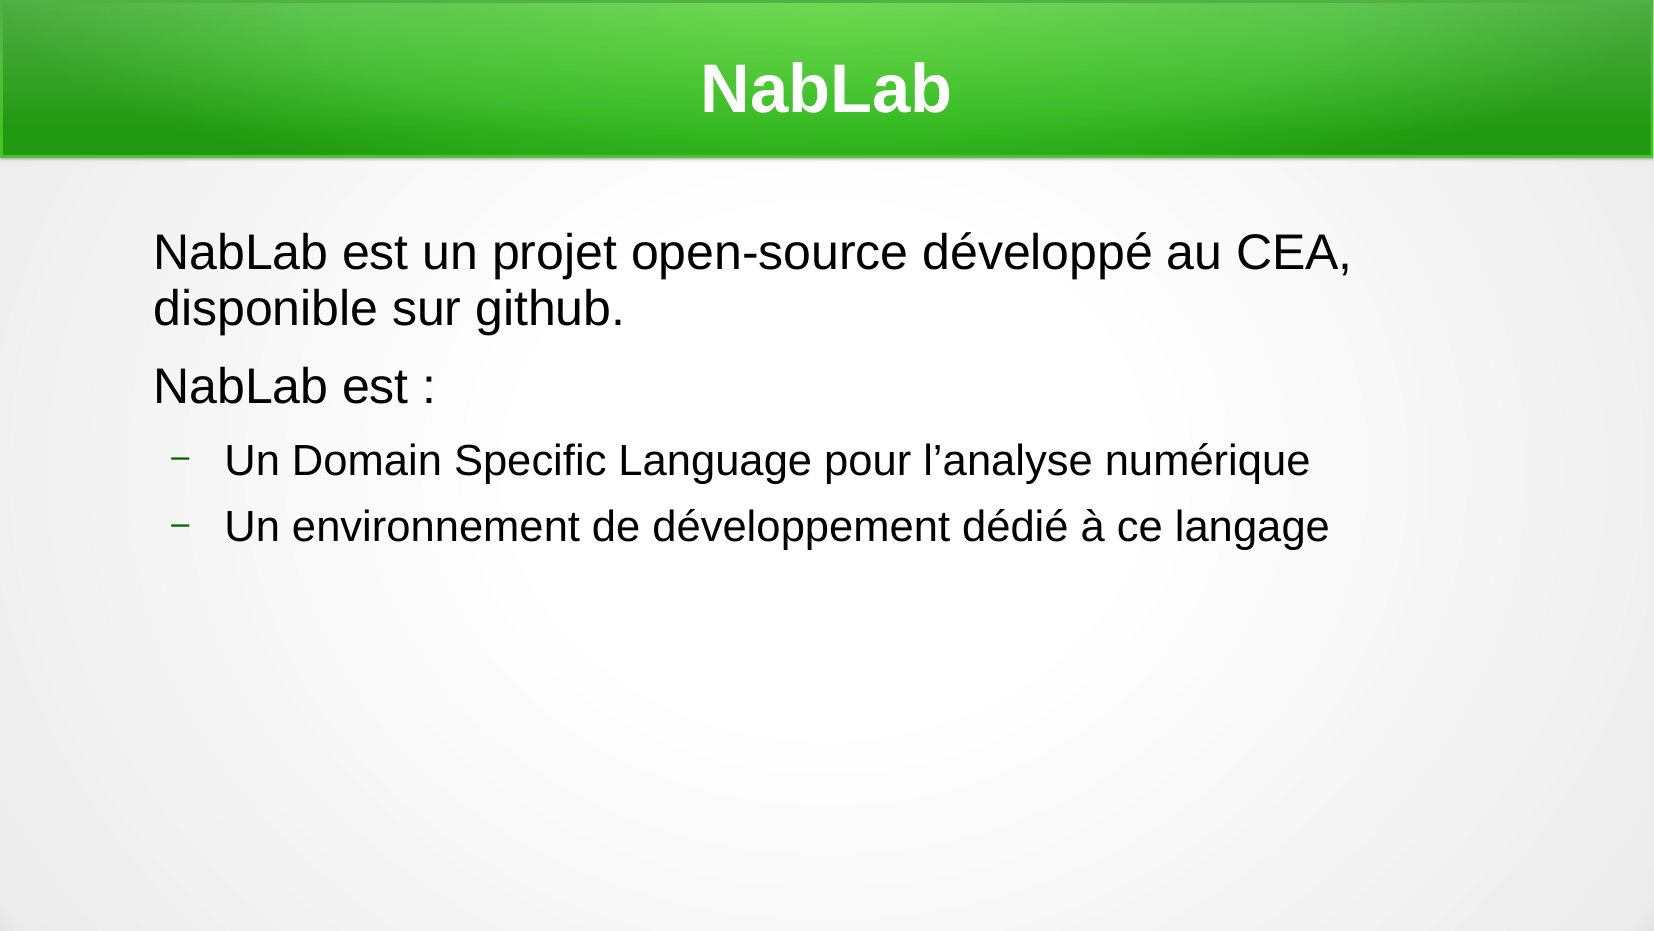

# NabLab
NabLab est un projet open-source développé au CEA, disponible sur github.
NabLab est :
Un Domain Specific Language pour l’analyse numérique
Un environnement de développement dédié à ce langage